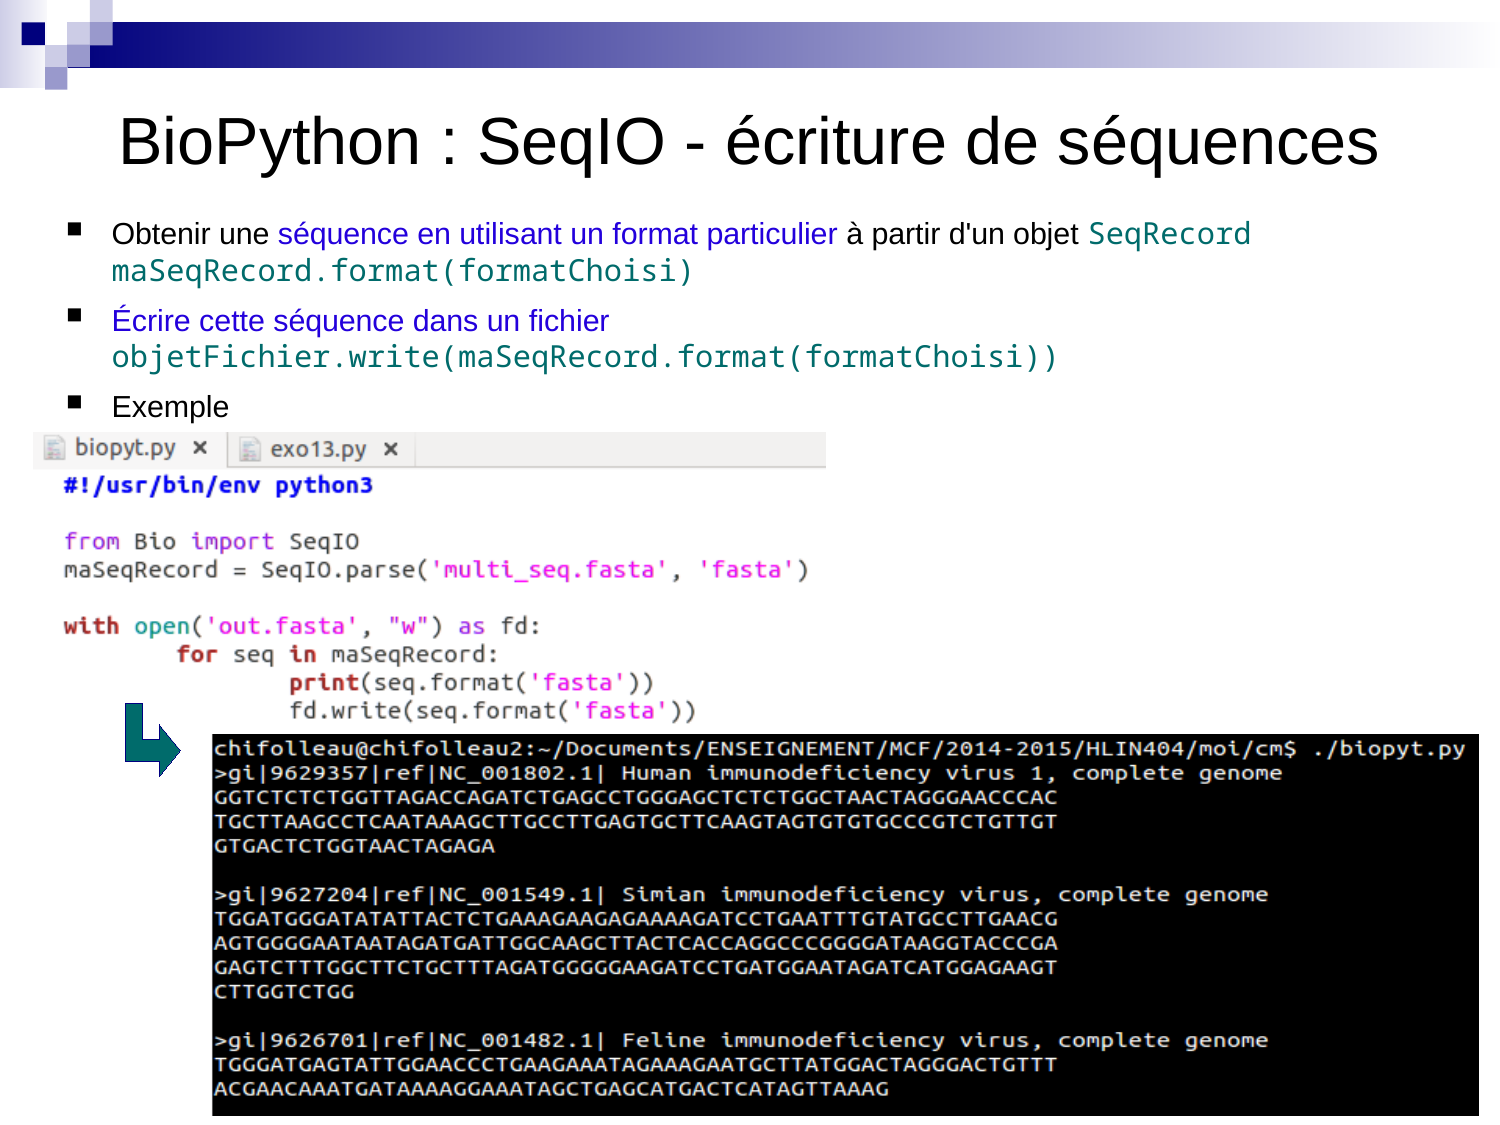

# BioPython : SeqIO - écriture de séquences
Obtenir une séquence en utilisant un format particulier à partir d'un objet SeqRecord maSeqRecord.format(formatChoisi)
Écrire cette séquence dans un fichier
objetFichier.write(maSeqRecord.format(formatChoisi))
Exemple
48